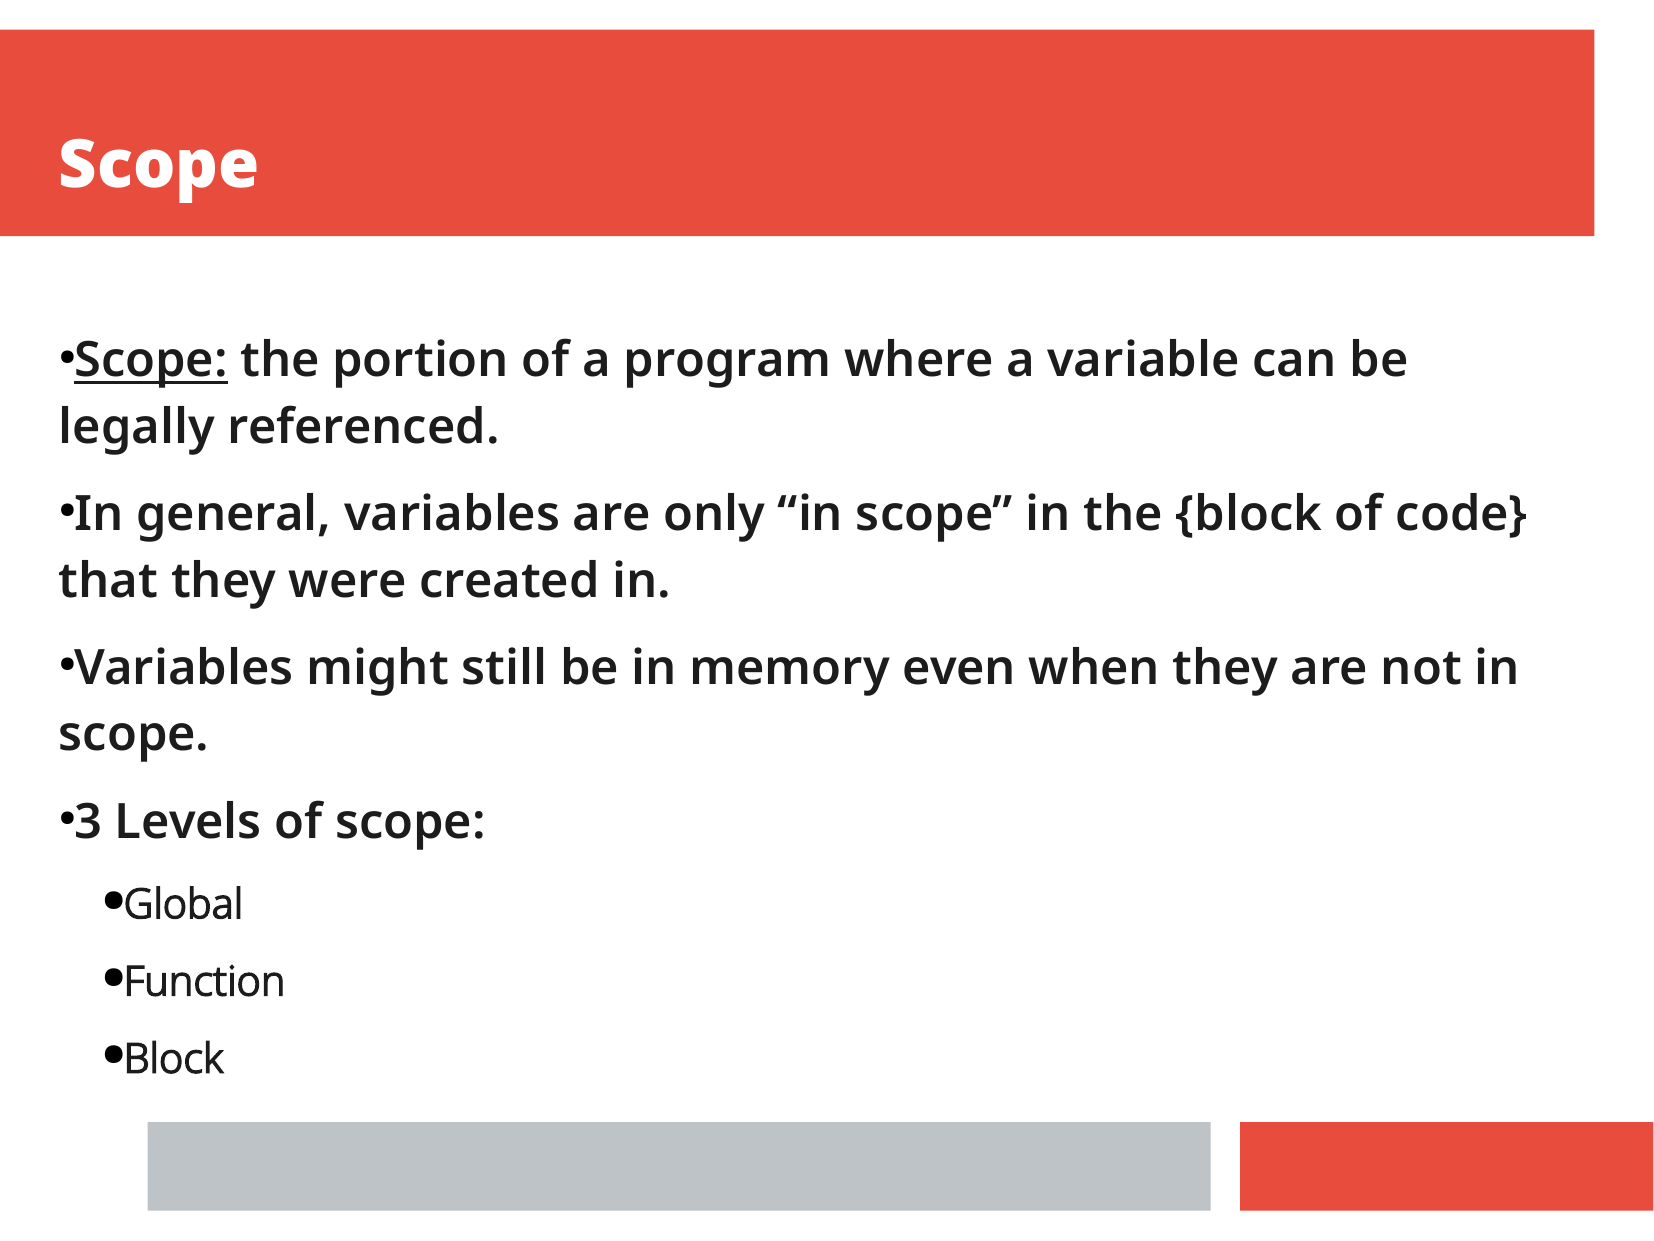

# Scope
Scope: the portion of a program where a variable can be legally referenced.
In general, variables are only “in scope” in the {block of code} that they were created in.
Variables might still be in memory even when they are not in scope.
3 Levels of scope:
Global
Function
Block